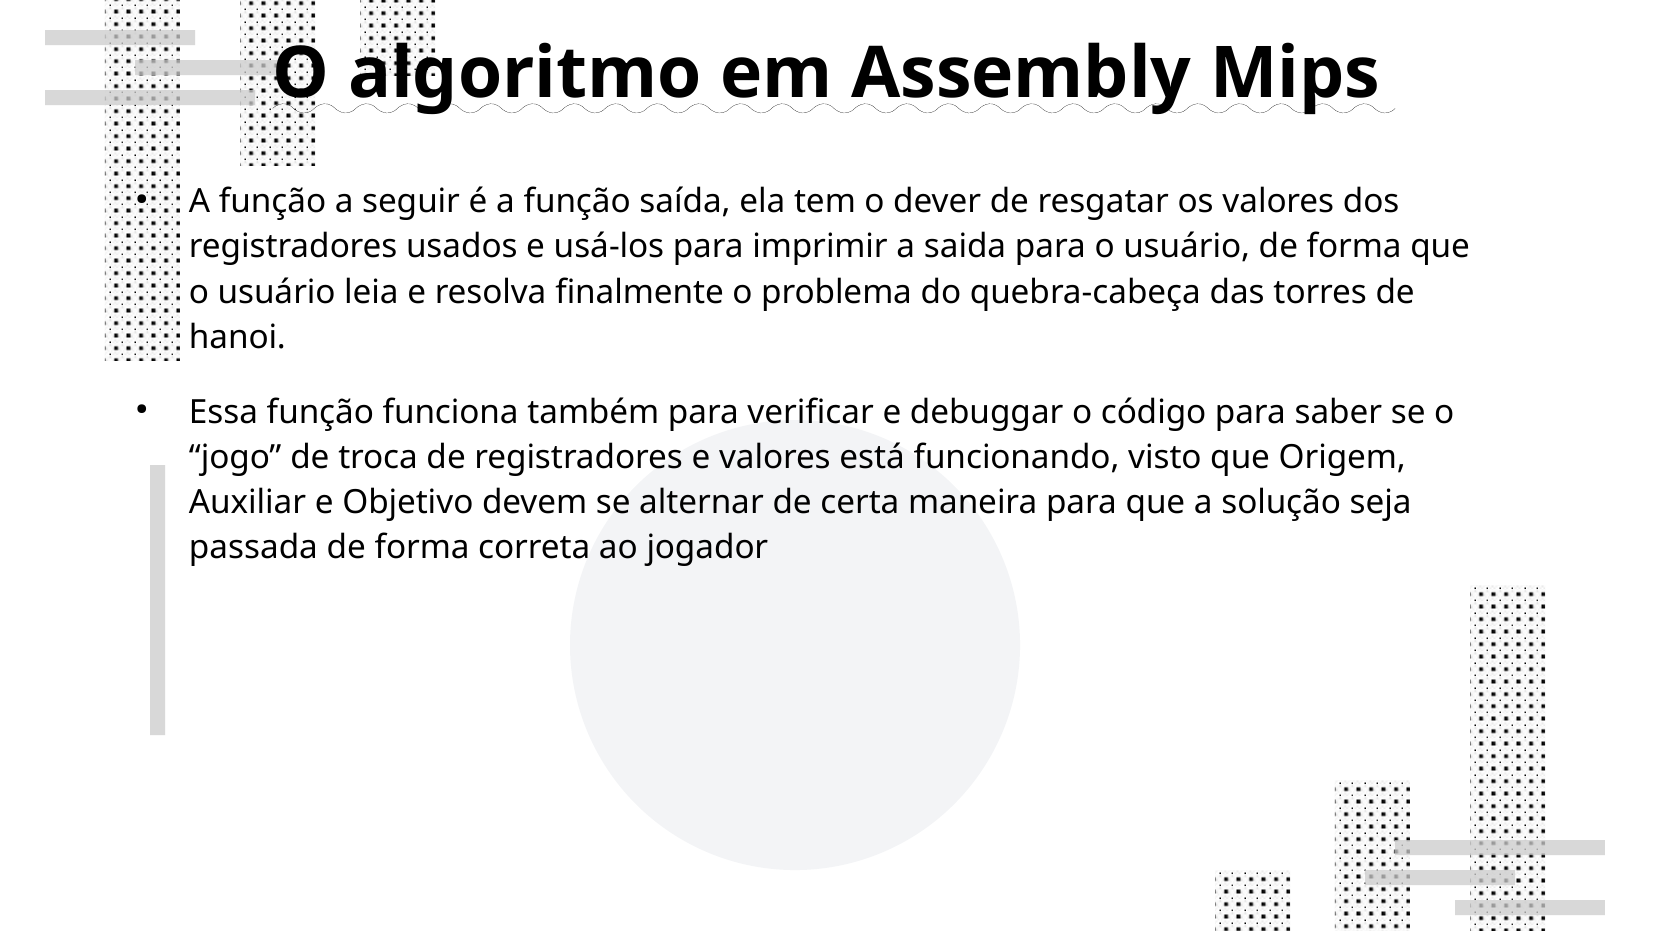

# O algoritmo em Assembly Mips
A função a seguir é a função saída, ela tem o dever de resgatar os valores dos registradores usados e usá-los para imprimir a saida para o usuário, de forma que o usuário leia e resolva finalmente o problema do quebra-cabeça das torres de hanoi.
Essa função funciona também para verificar e debuggar o código para saber se o “jogo” de troca de registradores e valores está funcionando, visto que Origem, Auxiliar e Objetivo devem se alternar de certa maneira para que a solução seja passada de forma correta ao jogador